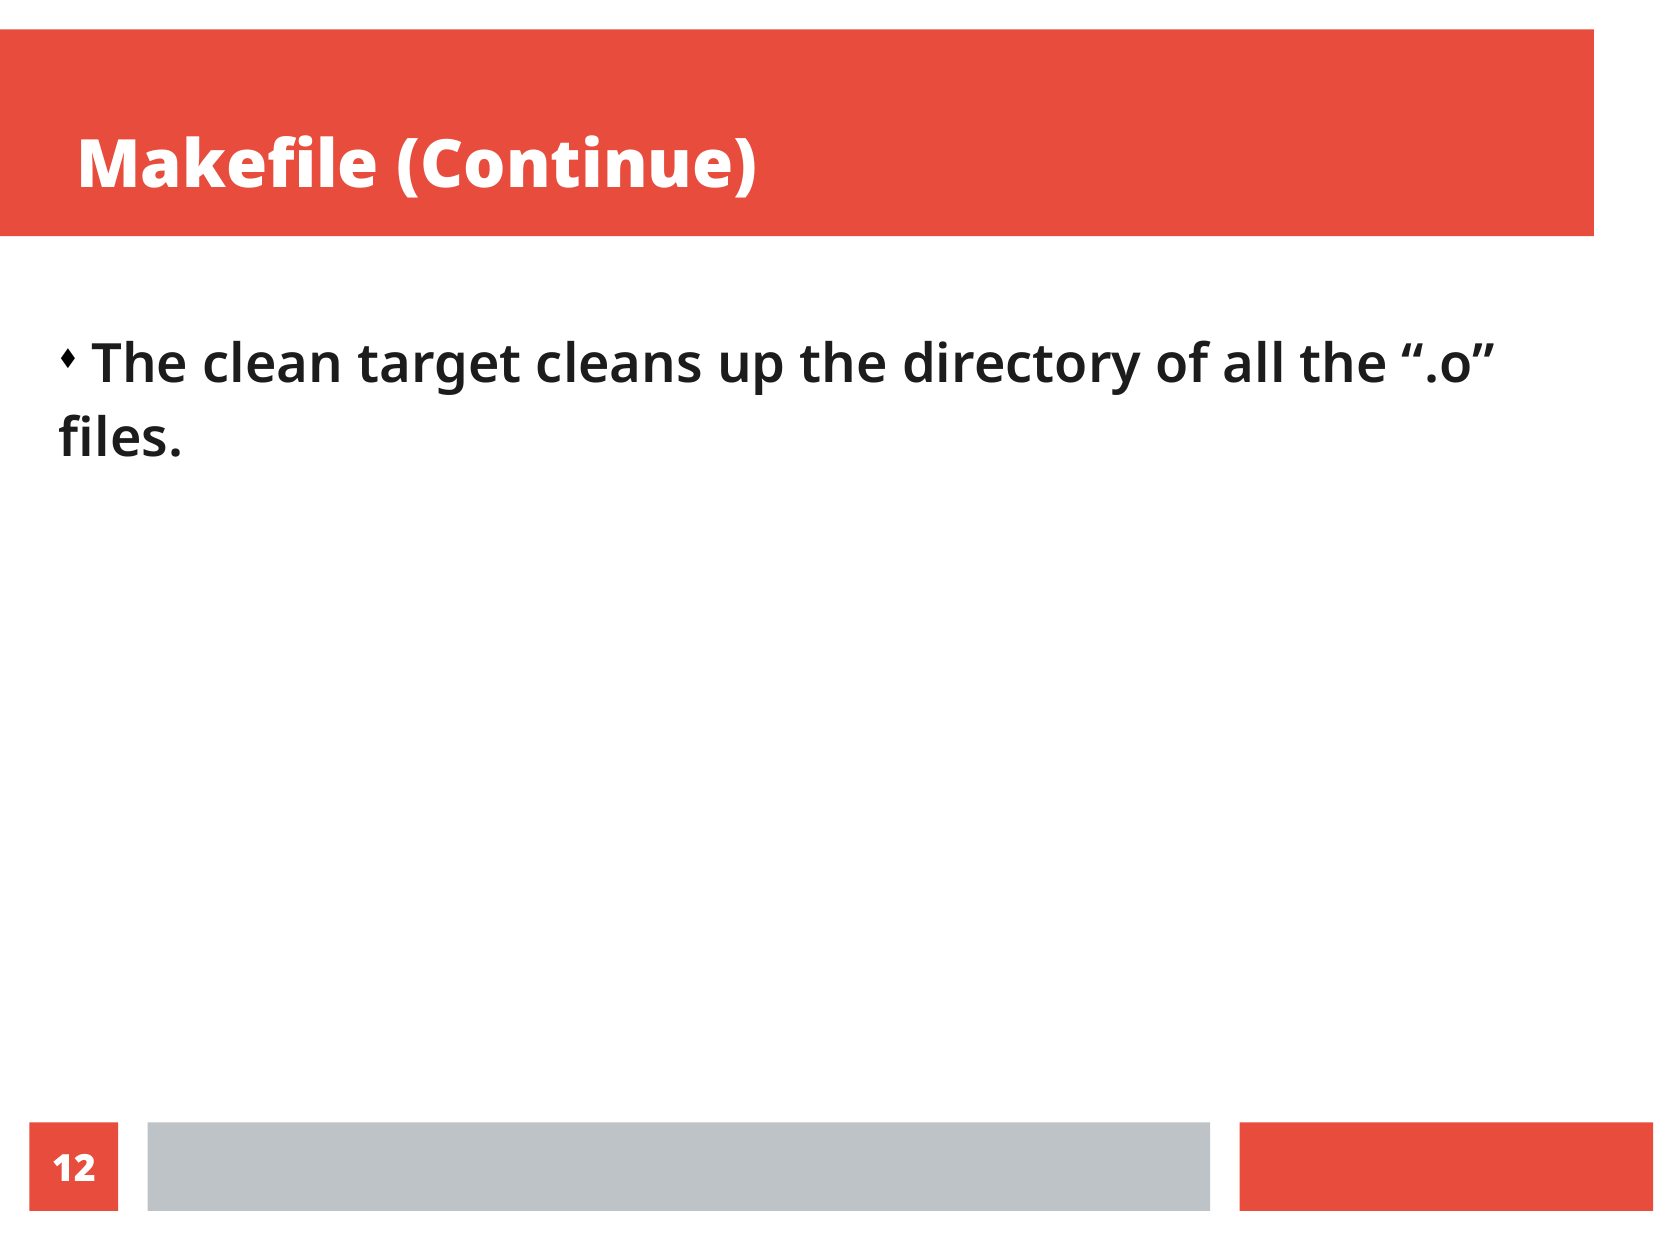

# Makefile (Continue)
 The clean target cleans up the directory of all the “.o” files.
12